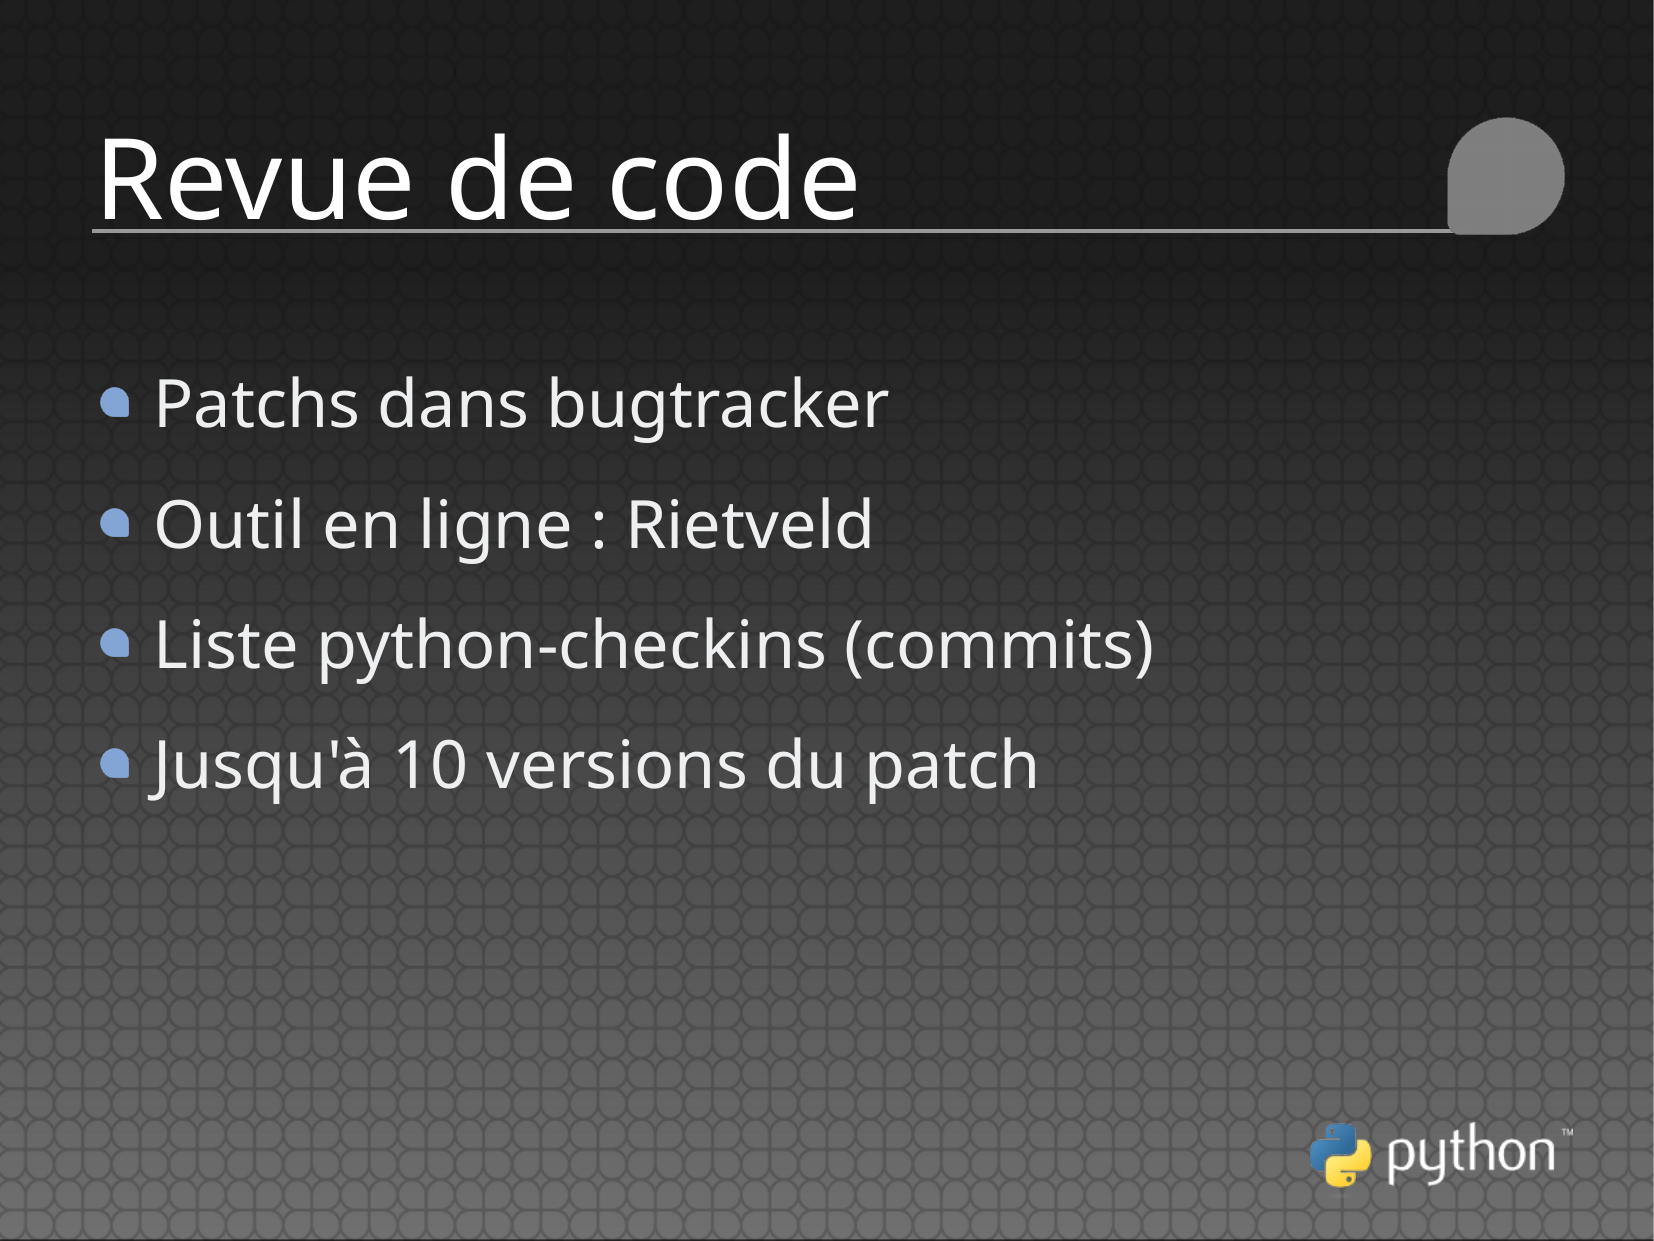

Revue de code
# Patchs dans bugtracker
Outil en ligne : Rietveld
Liste python-checkins (commits)
Jusqu'à 10 versions du patch